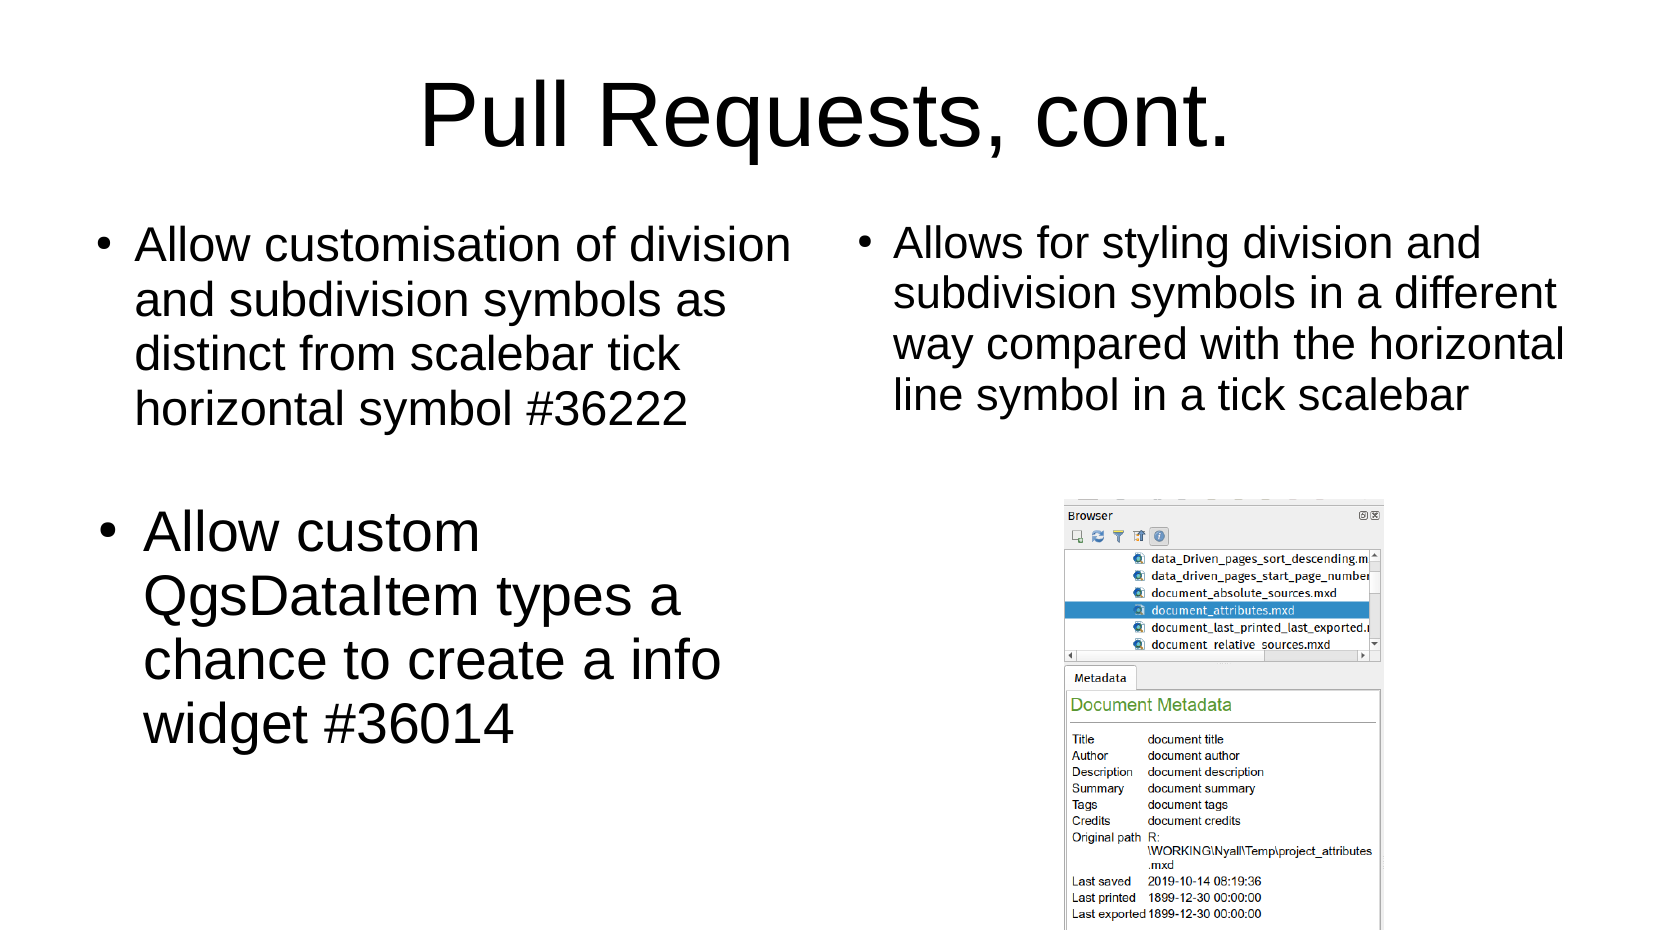

# Pull Requests, cont.
Allow customisation of division and subdivision symbols as distinct from scalebar tick horizontal symbol #36222
Allows for styling division and subdivision symbols in a different way compared with the horizontal line symbol in a tick scalebar
Allow custom QgsDataItem types a chance to create a info widget #36014